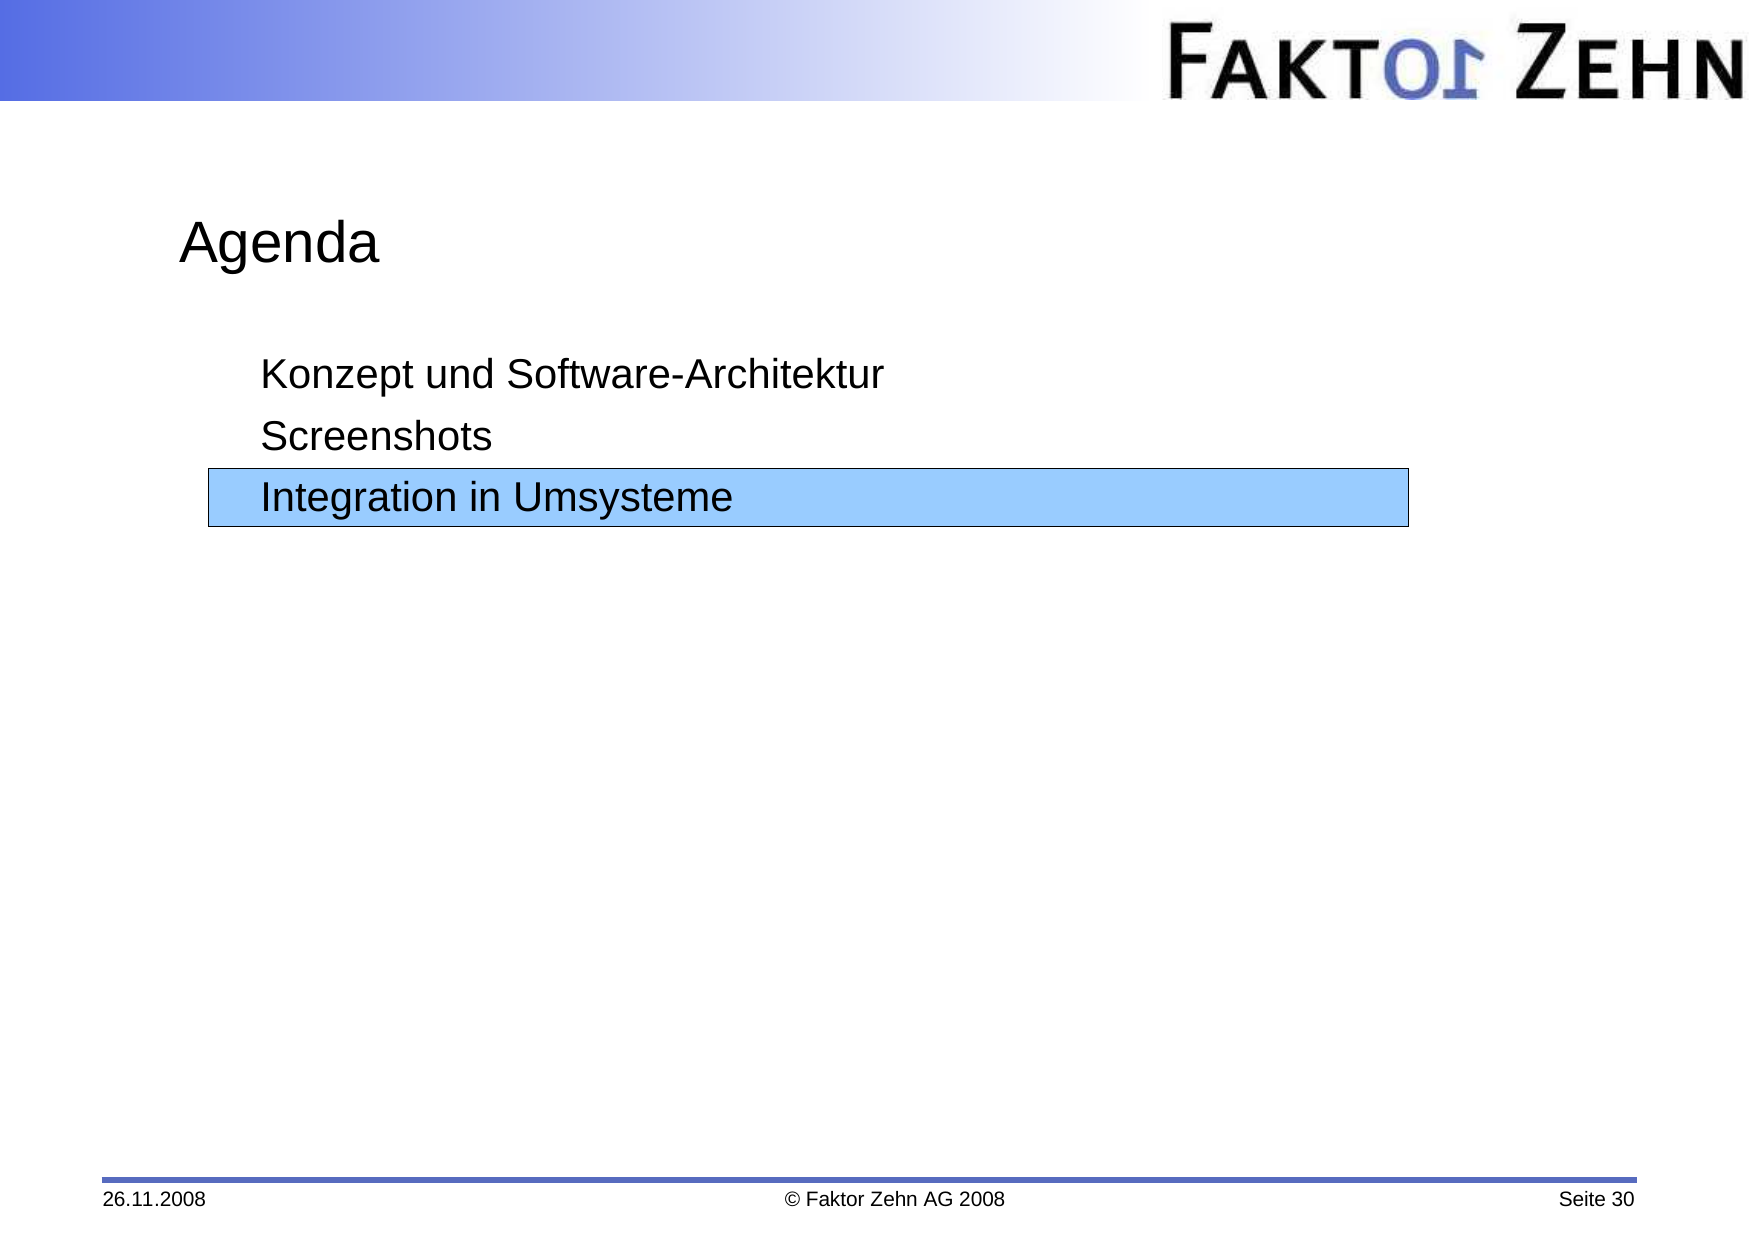

# Agenda
Konzept und Software-Architektur
Screenshots
Integration in Umsysteme